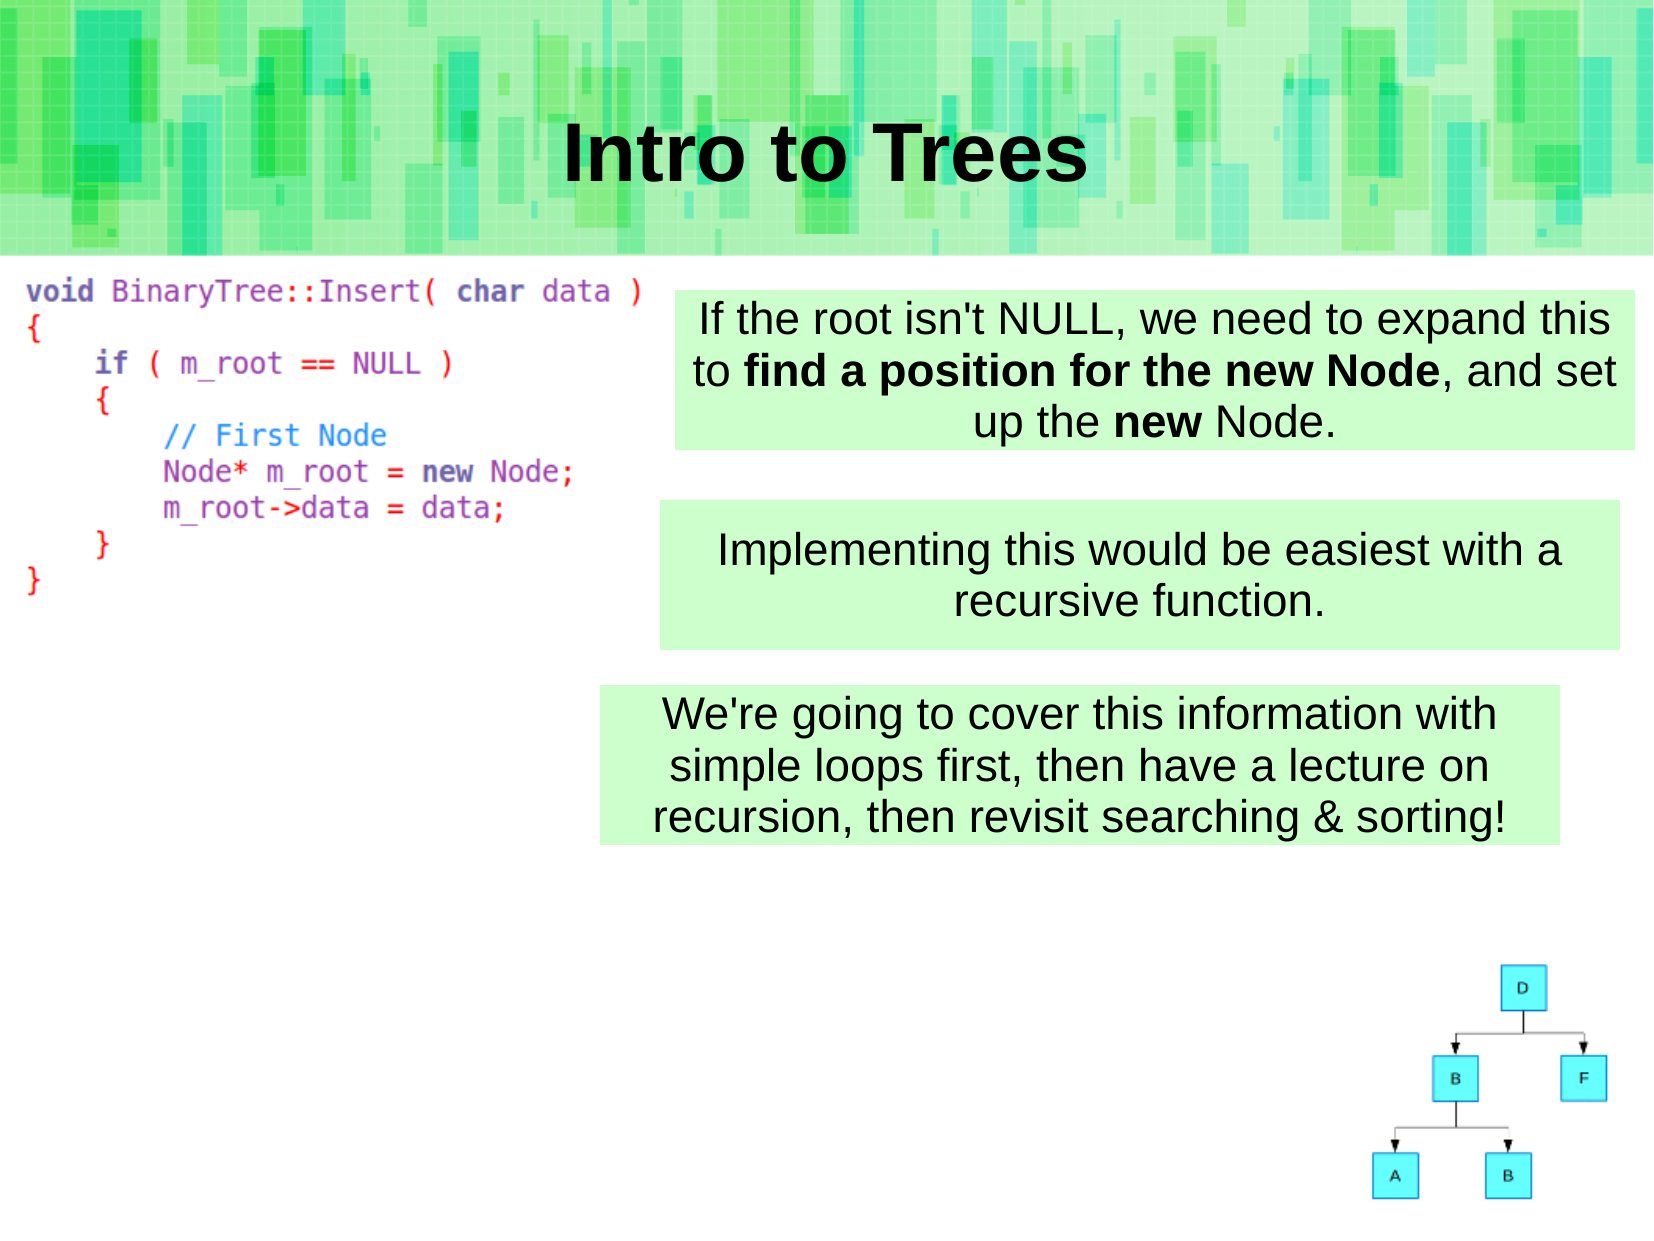

# Intro to Trees
If the root isn't NULL, we need to expand this to find a position for the new Node, and set up the new Node.
Implementing this would be easiest with a recursive function.
We're going to cover this information with simple loops first, then have a lecture on recursion, then revisit searching & sorting!